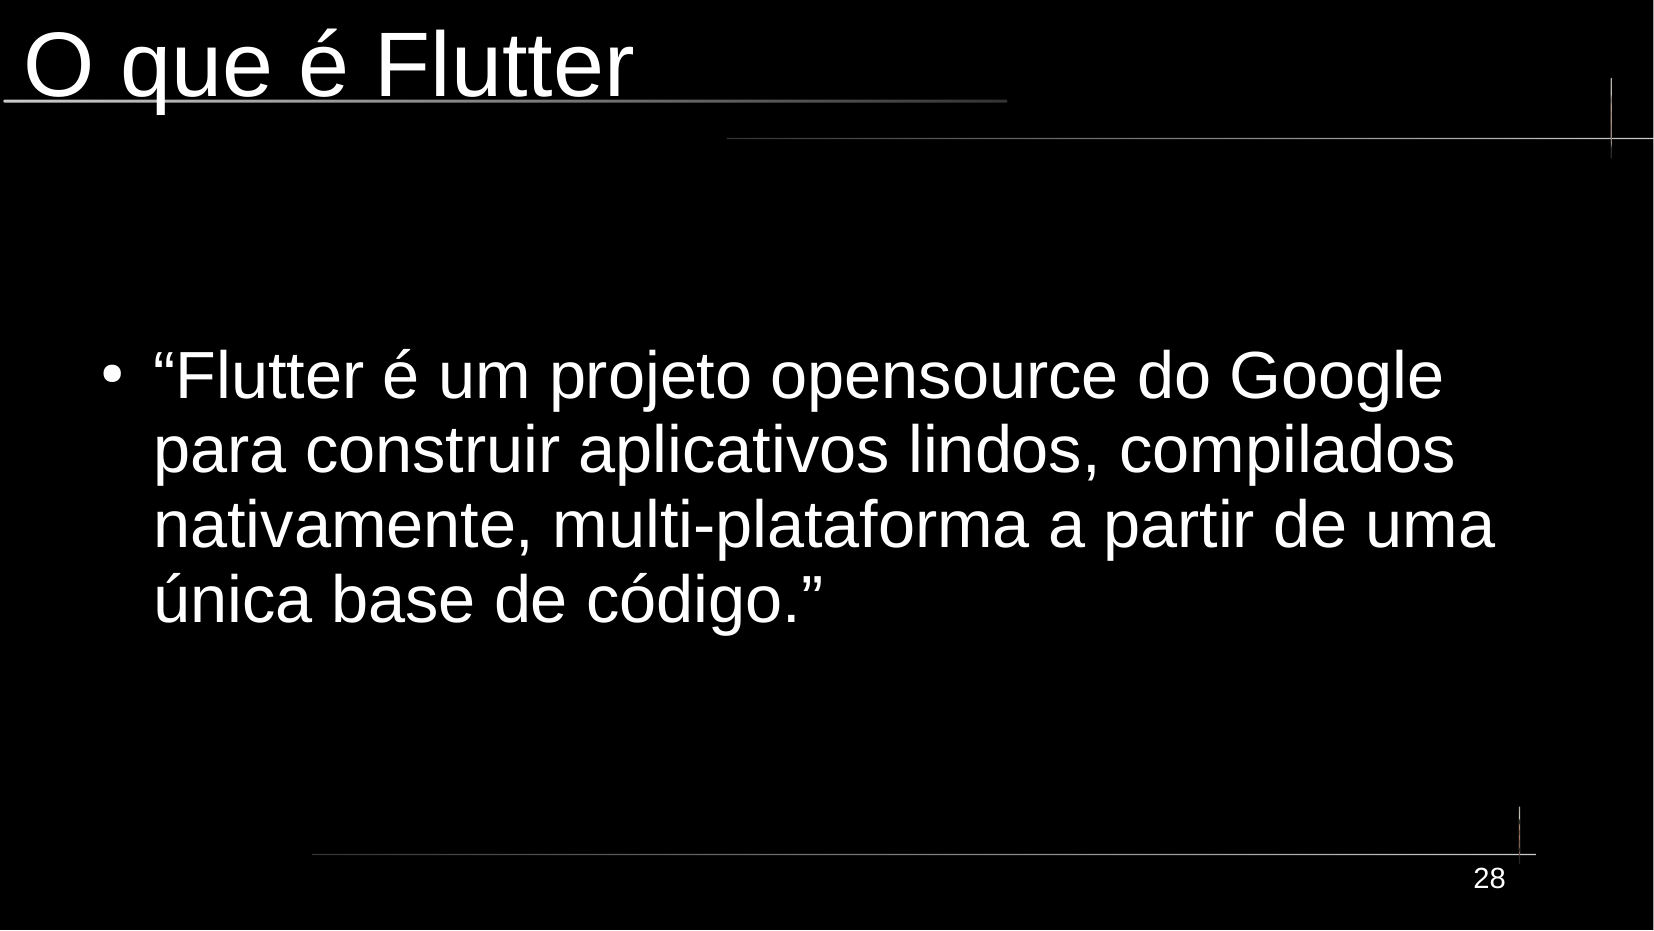

# O que é Flutter
“Flutter é um projeto opensource do Google para construir aplicativos lindos, compilados nativamente, multi-plataforma a partir de uma única base de código.”
28